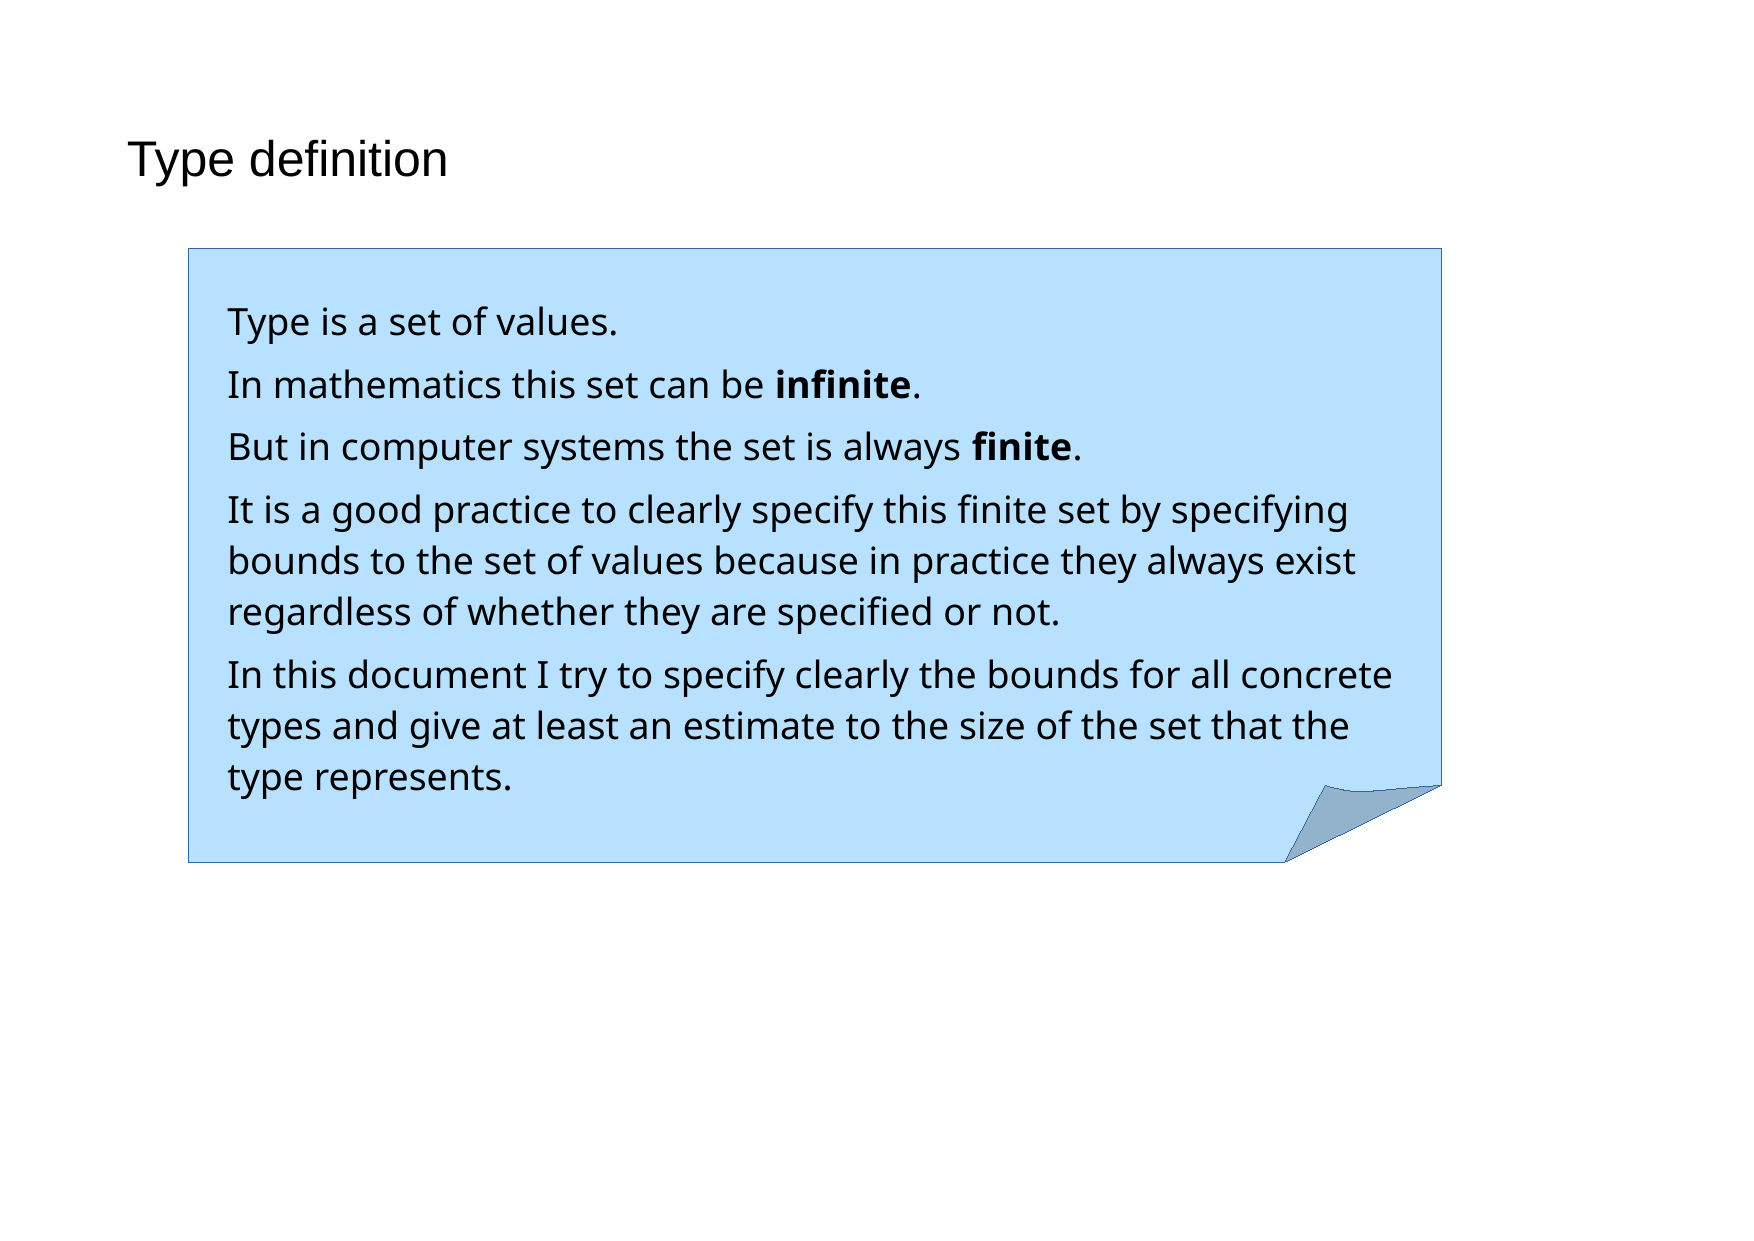

Type definition
Type is a set of values.
In mathematics this set can be infinite.
But in computer systems the set is always finite.
It is a good practice to clearly specify this finite set by specifying bounds to the set of values because in practice they always exist regardless of whether they are specified or not.
In this document I try to specify clearly the bounds for all concrete types and give at least an estimate to the size of the set that the type represents.